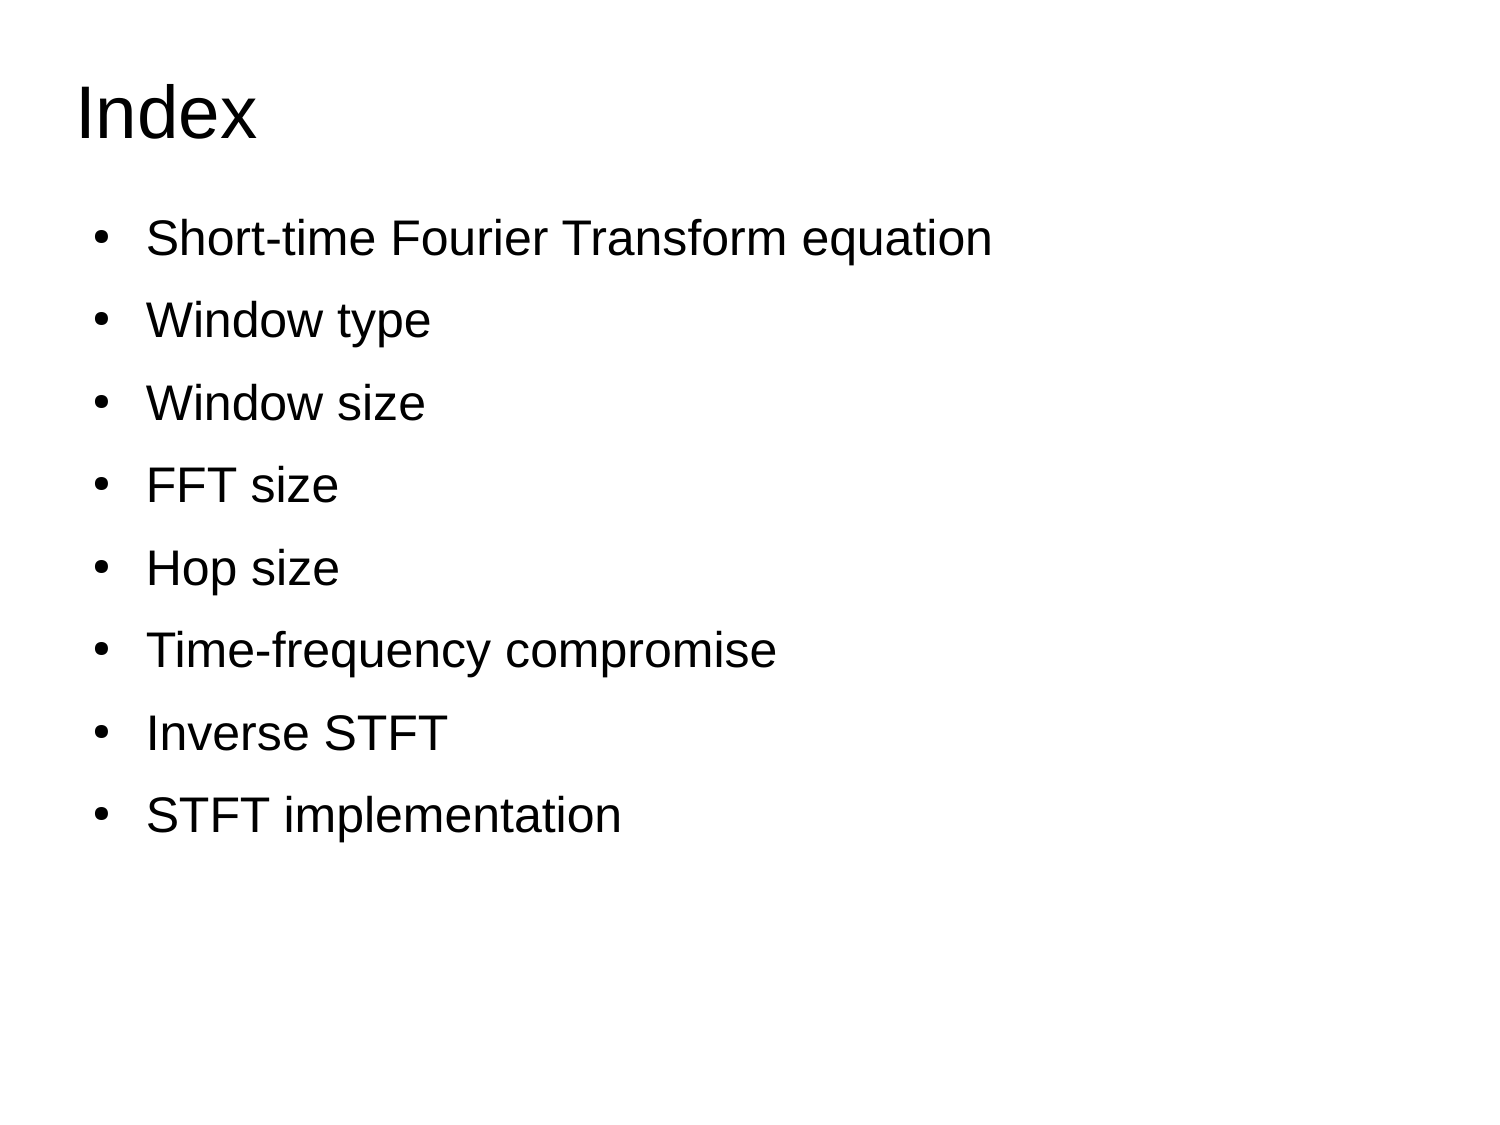

# Index
Short-time Fourier Transform equation
Window type
Window size
FFT size
Hop size
Time-frequency compromise
Inverse STFT
STFT implementation